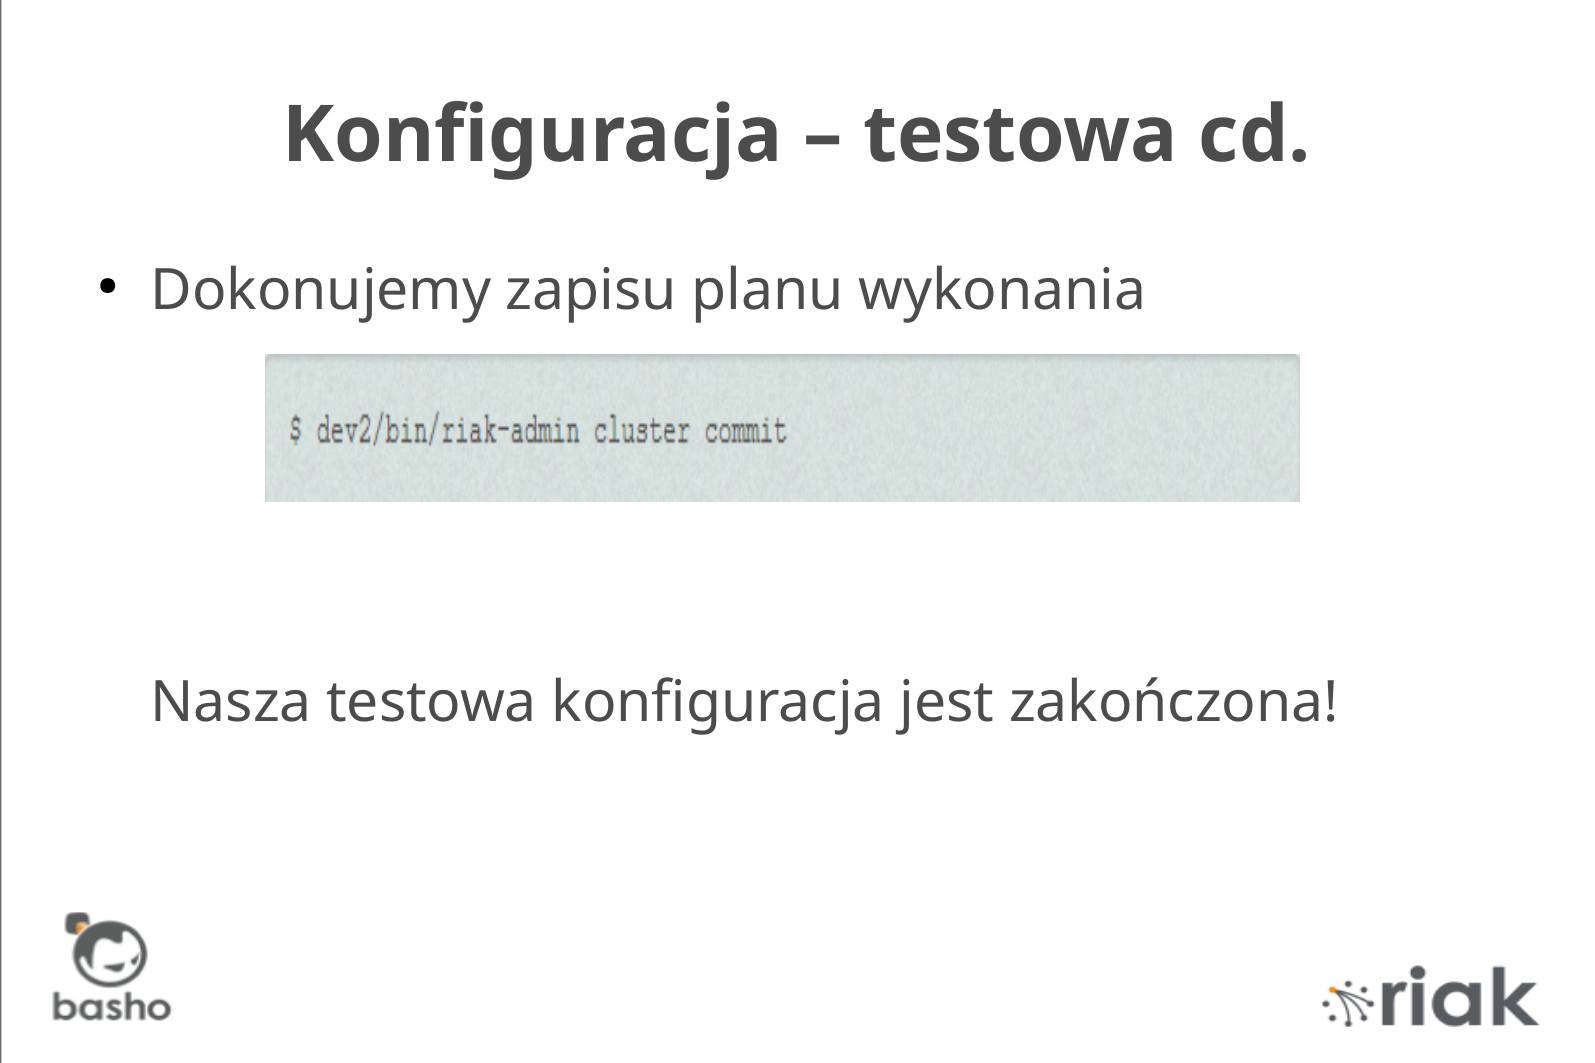

# Konfiguracja – testowa cd.
Dokonujemy zapisu planu wykonania
Nasza testowa konfiguracja jest zakończona!
19